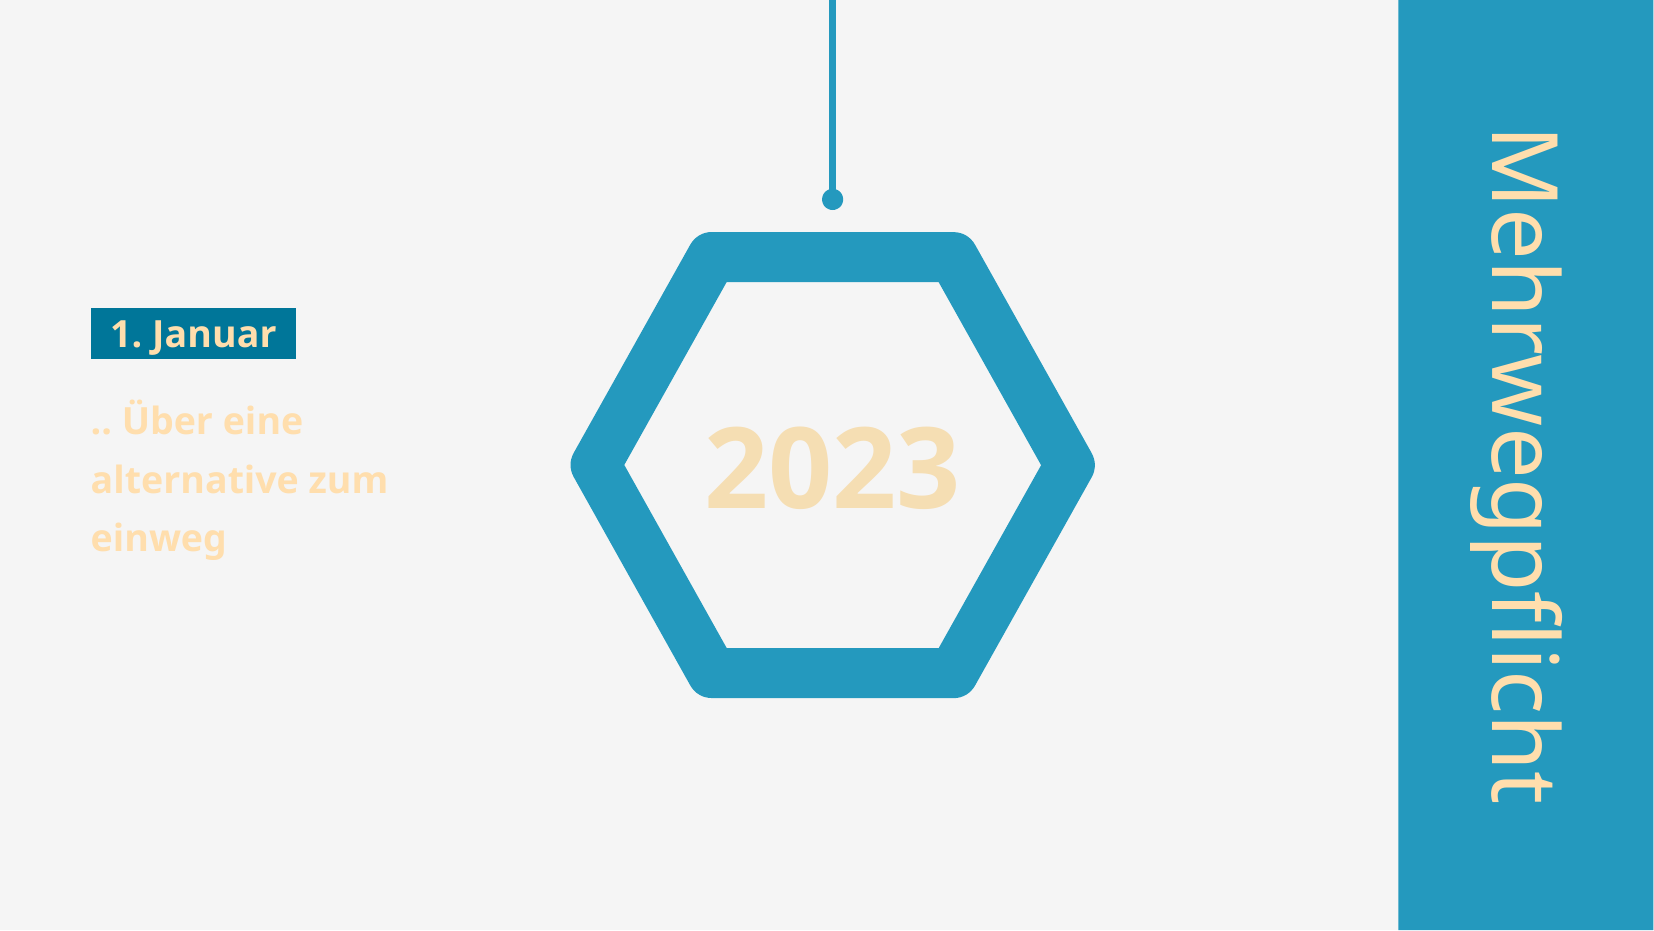

2023
 1. Januar
.. Über eine alternative zum einweg
# Mehrwegpflicht